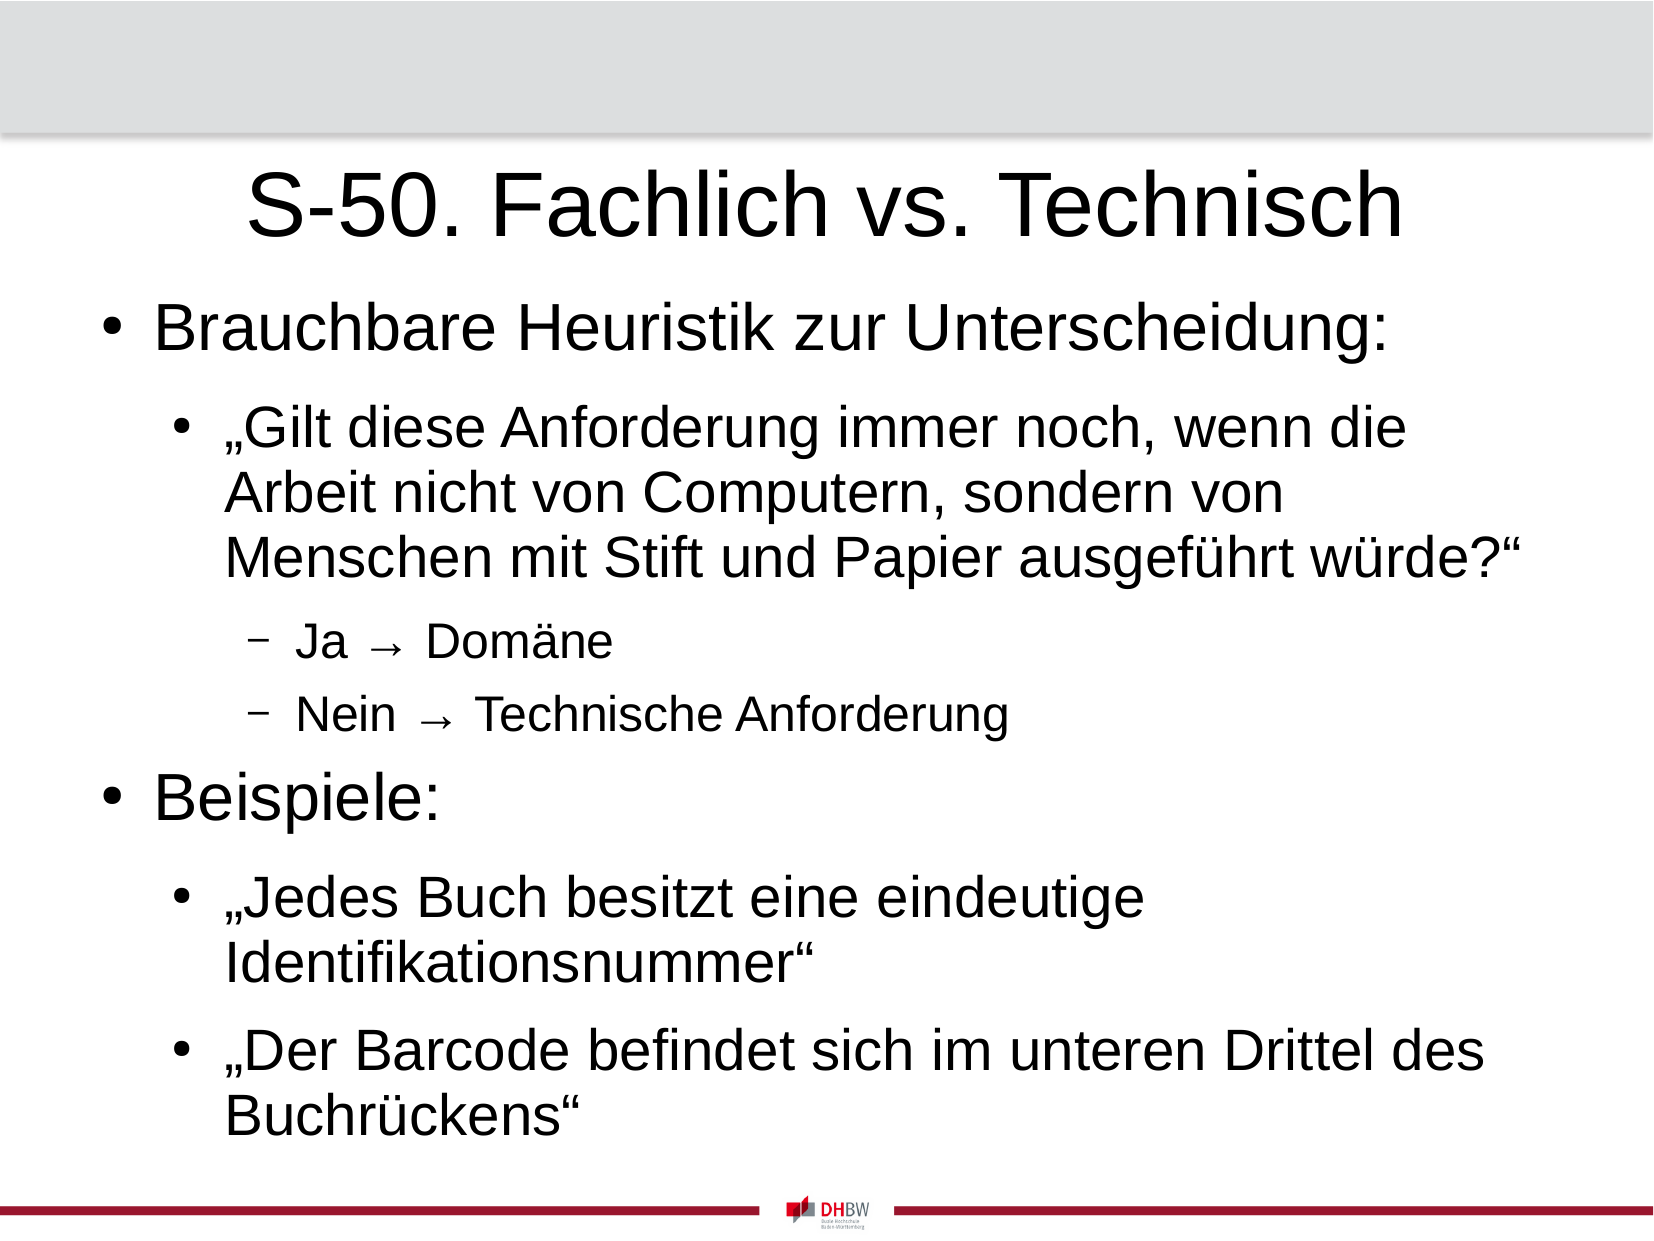

# S-50. Fachlich vs. Technisch
Brauchbare Heuristik zur Unterscheidung:
„Gilt diese Anforderung immer noch, wenn die Arbeit nicht von Computern, sondern von Menschen mit Stift und Papier ausgeführt würde?“
Ja → Domäne
Nein → Technische Anforderung
Beispiele:
„Jedes Buch besitzt eine eindeutige Identifikationsnummer“
„Der Barcode befindet sich im unteren Drittel des Buchrückens“